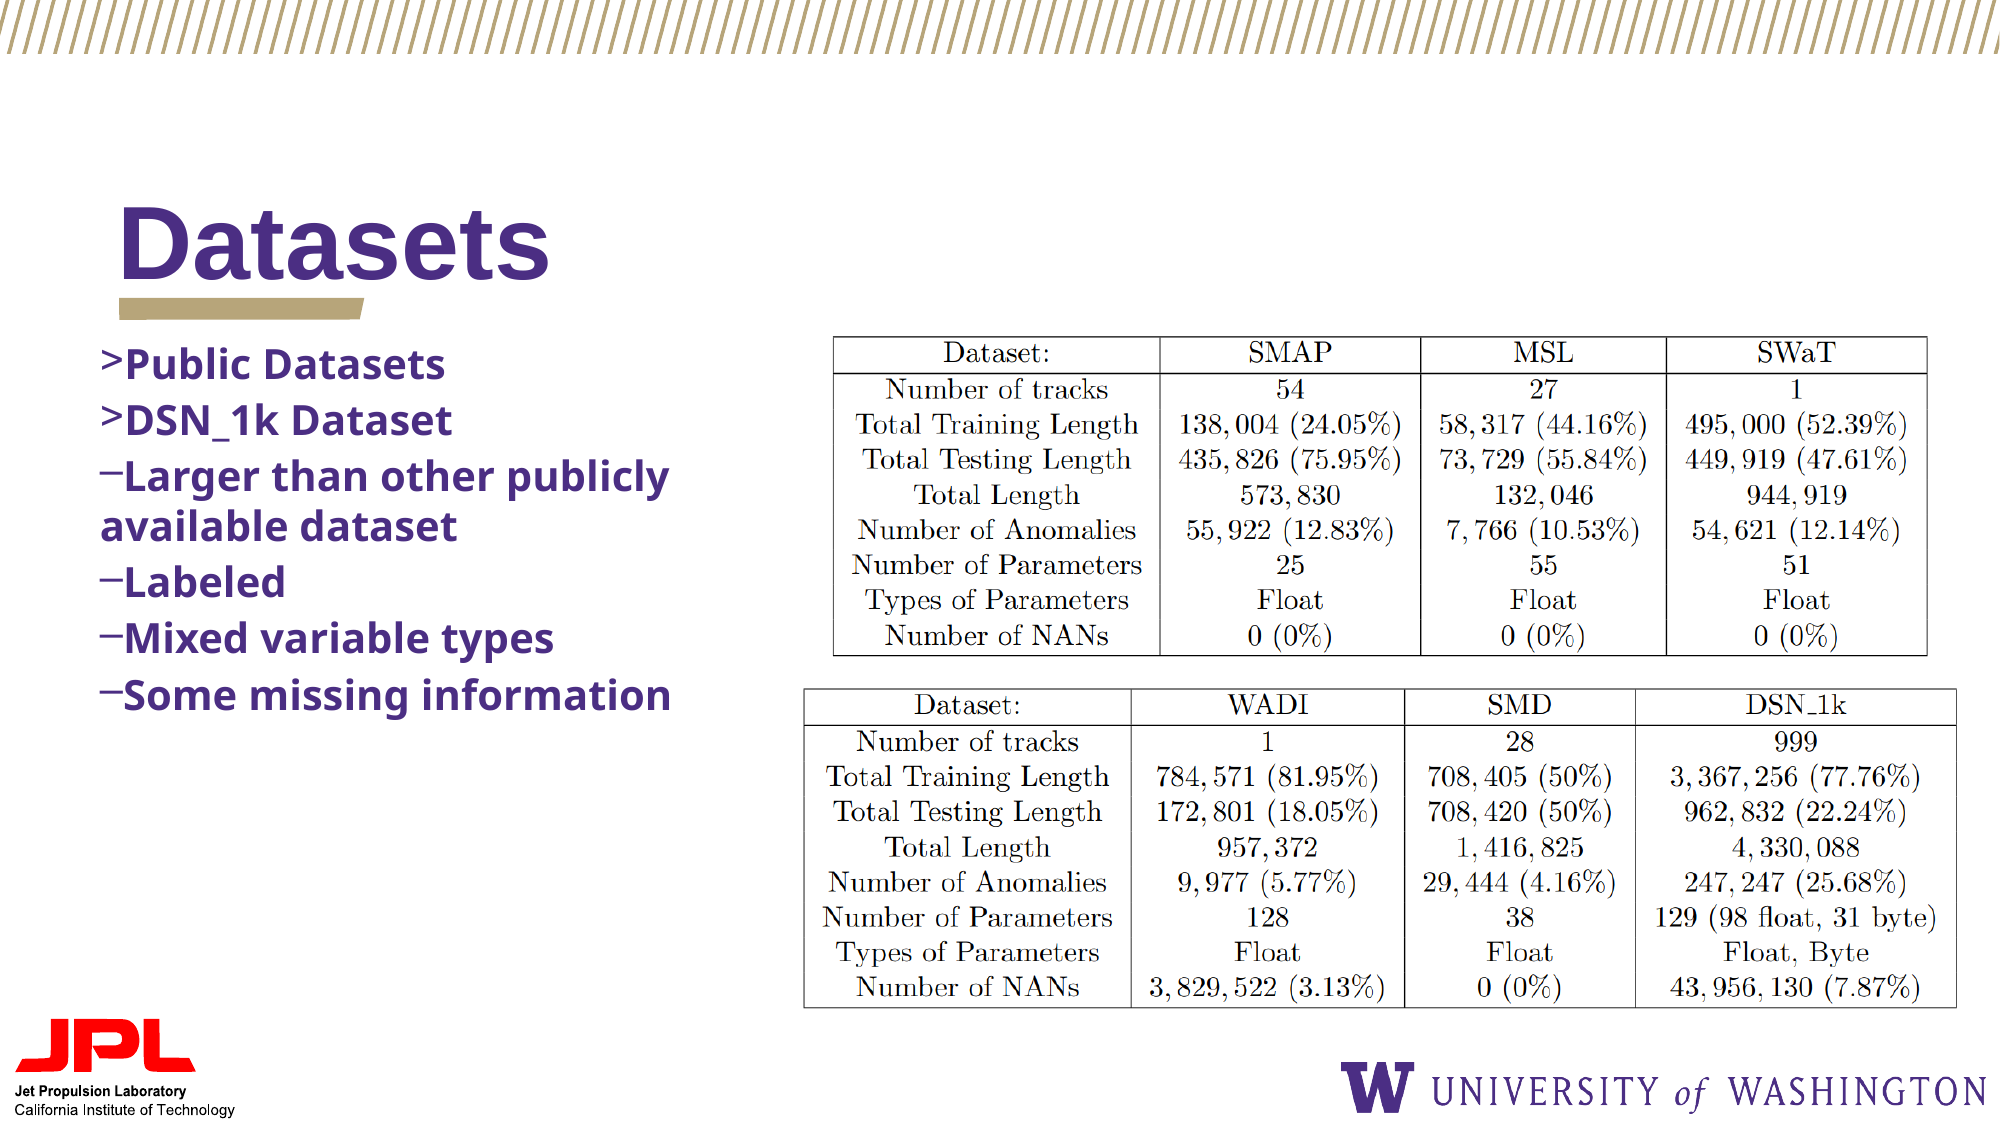

# Datasets
Public Datasets
DSN_1k Dataset
Larger than other publicly available dataset
Labeled
Mixed variable types
Some missing information